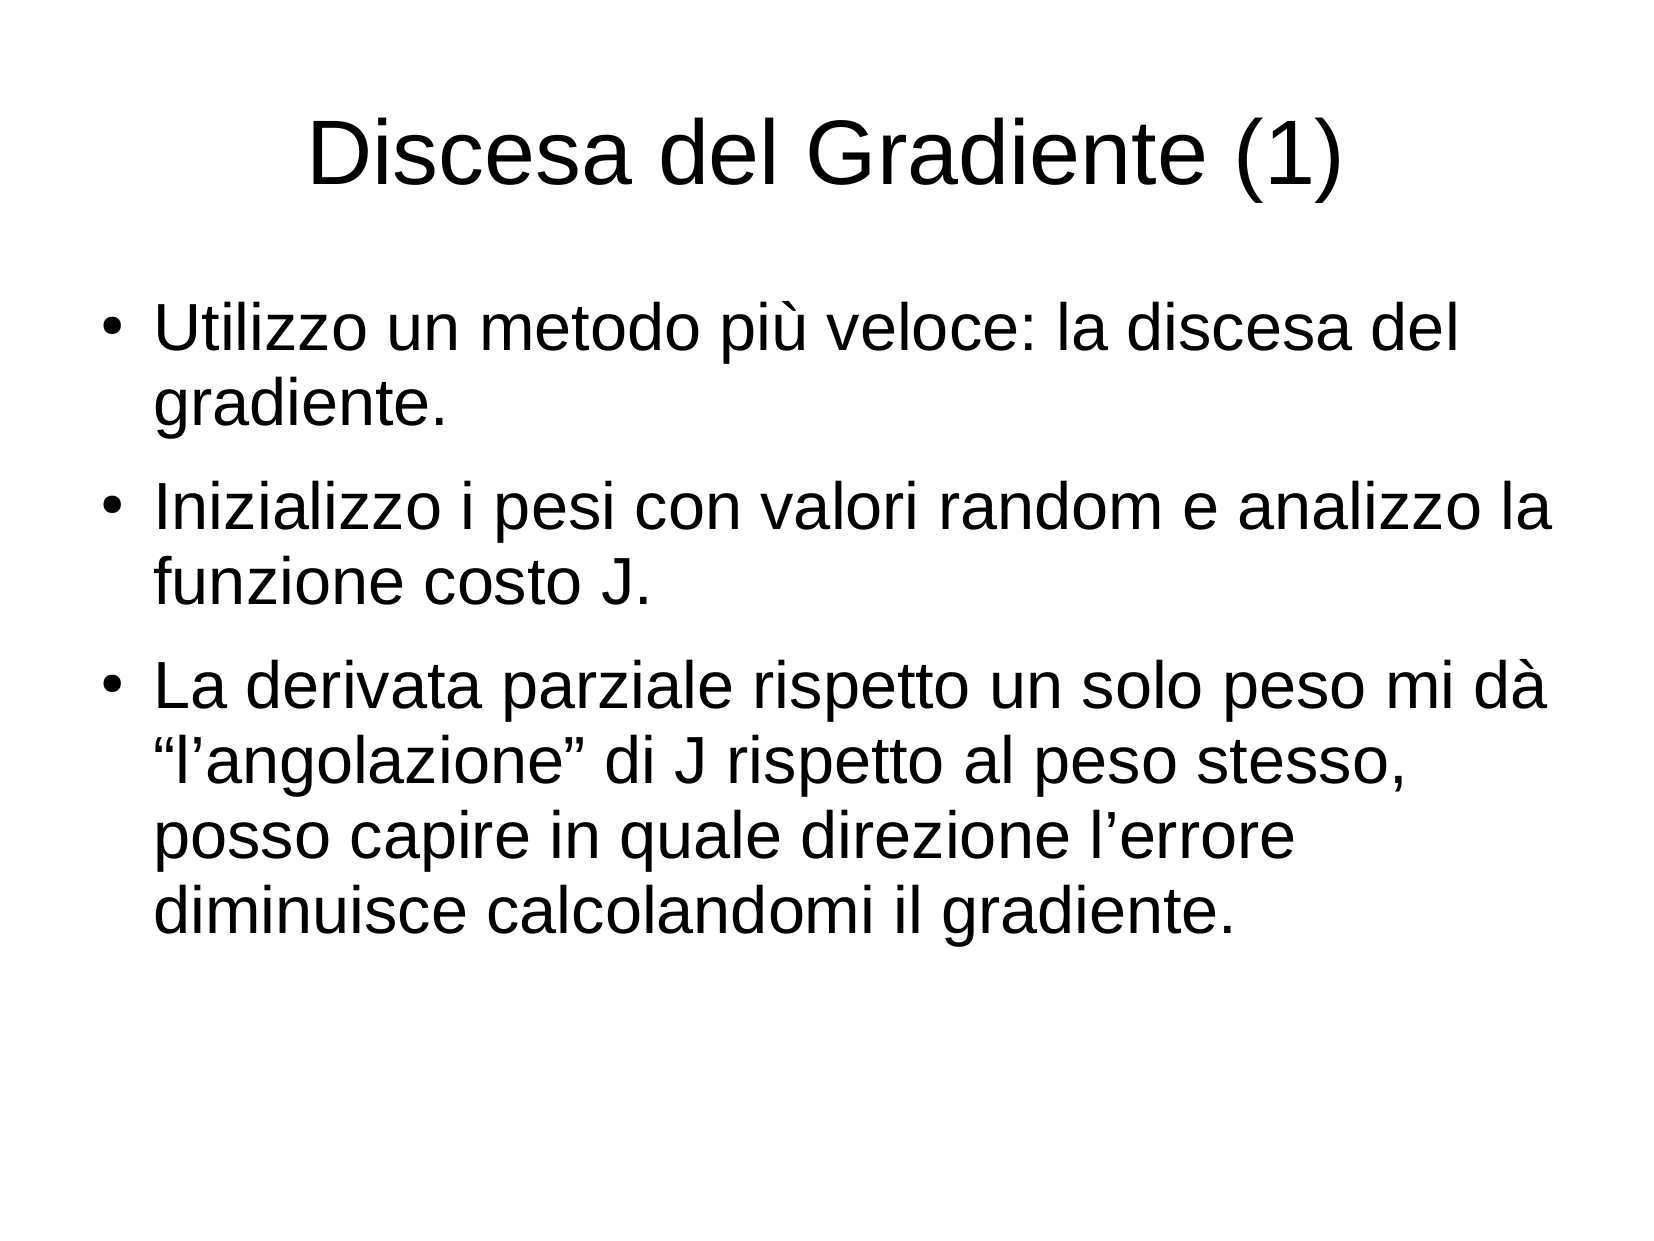

# Discesa del Gradiente (1)
Utilizzo un metodo più veloce: la discesa del gradiente.
Inizializzo i pesi con valori random e analizzo la funzione costo J.
La derivata parziale rispetto un solo peso mi dà “l’angolazione” di J rispetto al peso stesso, posso capire in quale direzione l’errore diminuisce calcolandomi il gradiente.